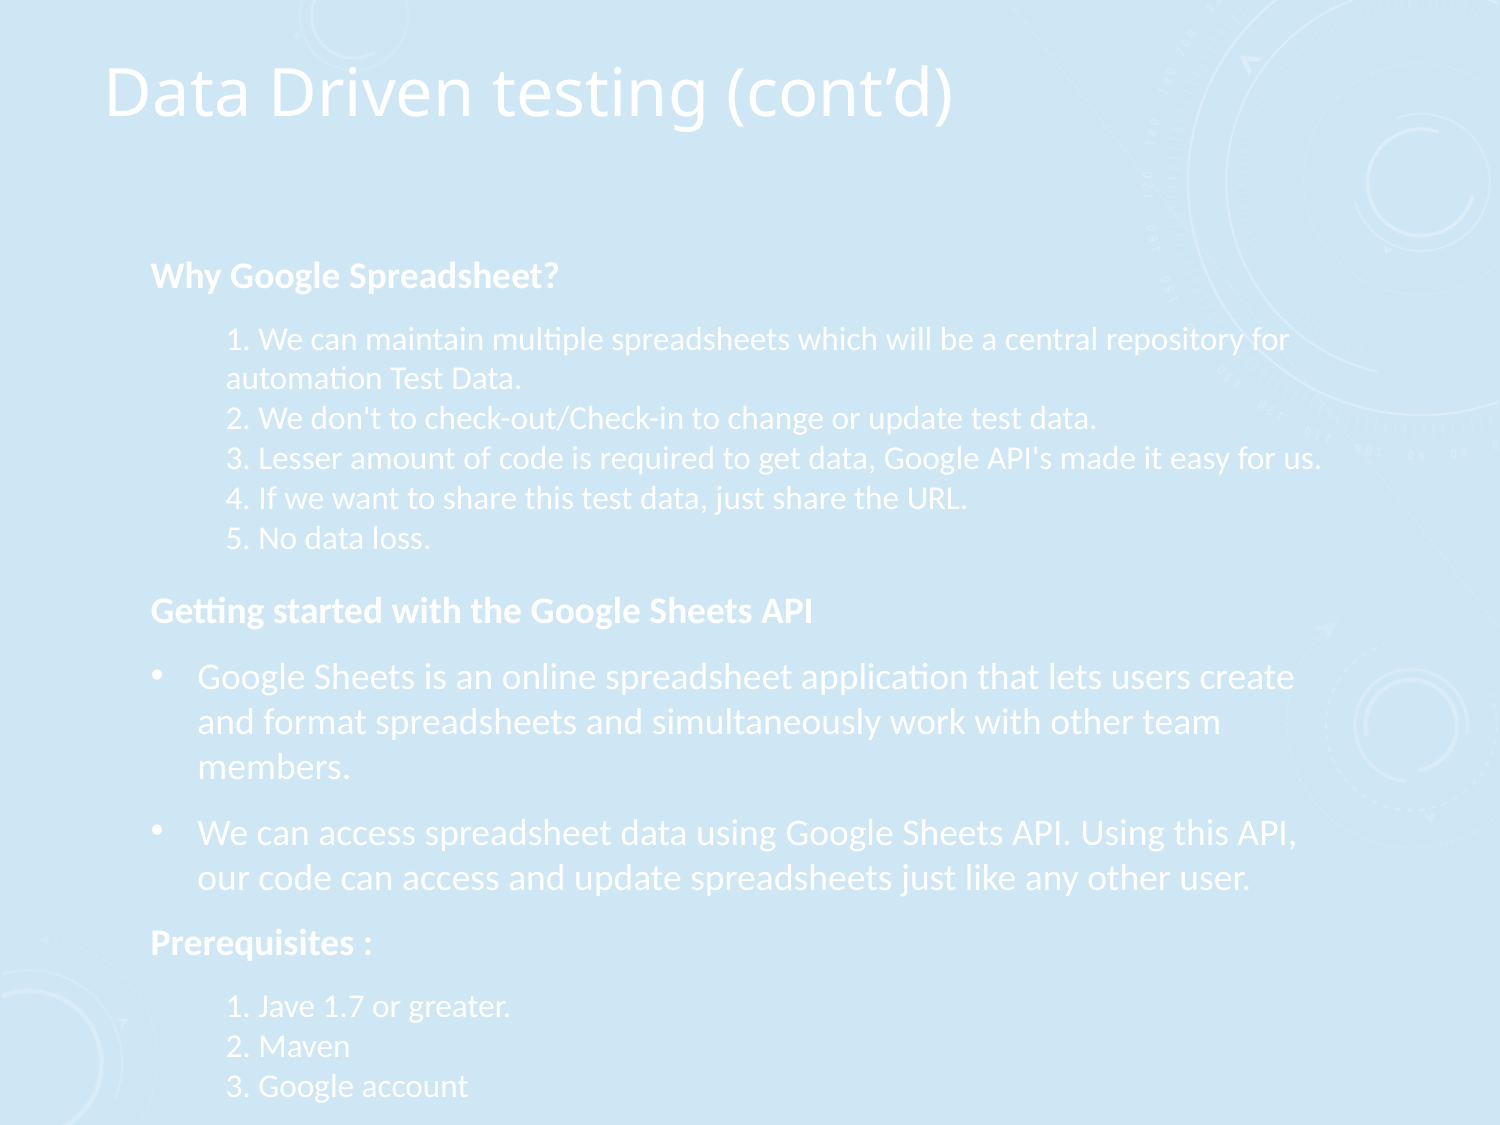

# Data Driven testing (cont’d)
Why Google Spreadsheet?
1. We can maintain multiple spreadsheets which will be a central repository for automation Test Data.
2. We don't to check-out/Check-in to change or update test data.
3. Lesser amount of code is required to get data, Google API's made it easy for us.
4. If we want to share this test data, just share the URL.
5. No data loss.
Getting started with the Google Sheets API
Google Sheets is an online spreadsheet application that lets users create and format spreadsheets and simultaneously work with other team members.
We can access spreadsheet data using Google Sheets API. Using this API, our code can access and update spreadsheets just like any other user.
Prerequisites :
1. Jave 1.7 or greater.
2. Maven
3. Google account